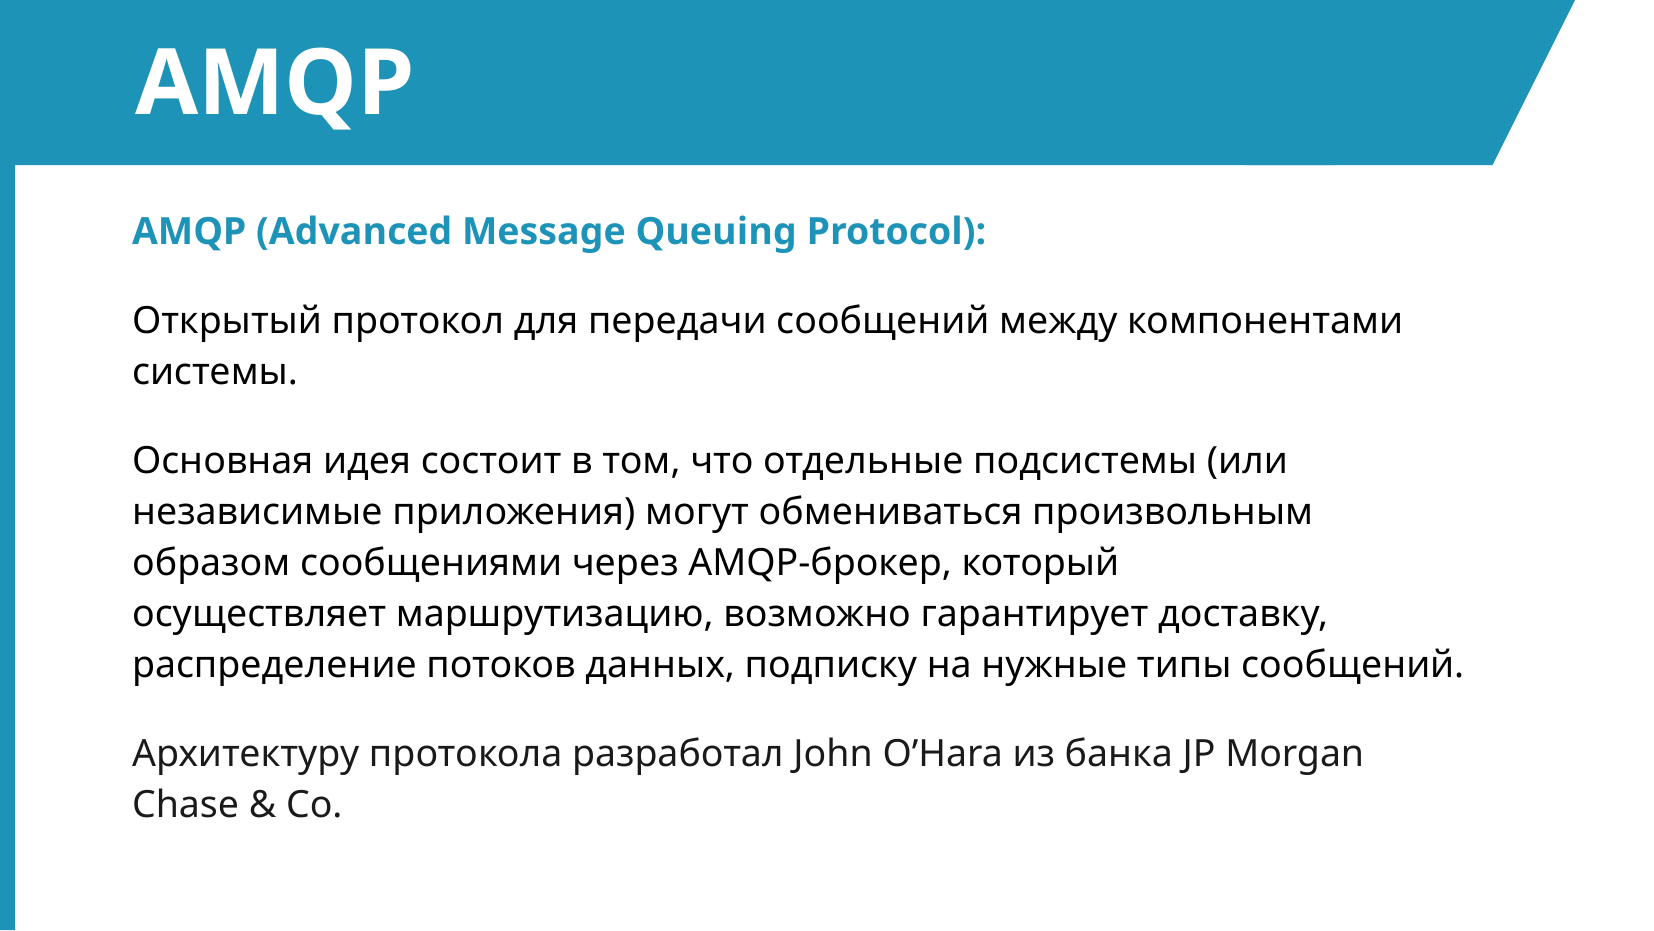

# AMQP
AMQP (Advanced Message Queuing Protocol):
Открытый протокол для передачи сообщений между компонентами системы.
Основная идея состоит в том, что отдельные подсистемы (или независимые приложения) могут обмениваться произвольным образом сообщениями через AMQP-брокер, который осуществляет маршрутизацию, возможно гарантирует доставку, распределение потоков данных, подписку на нужные типы сообщений.
Архитектуру протокола разработал John O’Hara из банка JP Morgan Chase & Co.